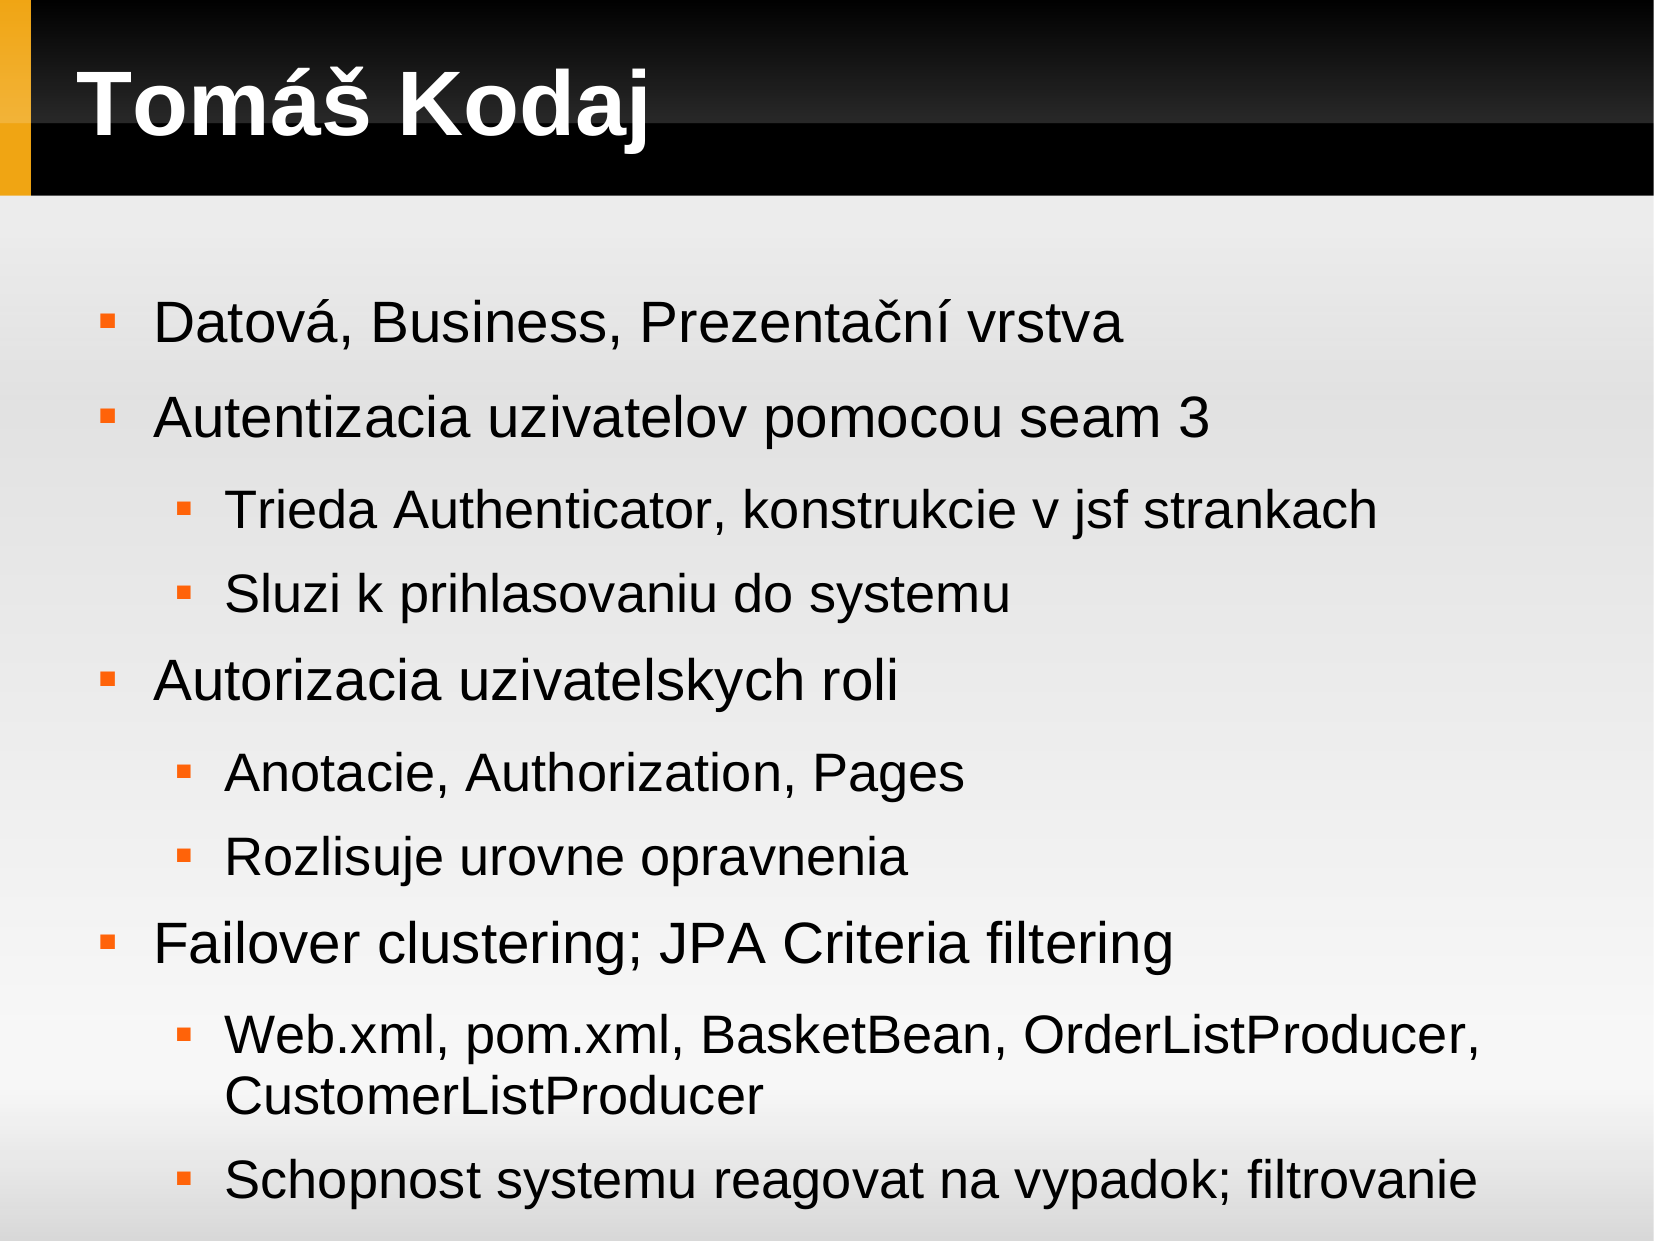

# Tomáš Kodaj
Datová, Business, Prezentační vrstva
Autentizacia uzivatelov pomocou seam 3
Trieda Authenticator, konstrukcie v jsf strankach
Sluzi k prihlasovaniu do systemu
Autorizacia uzivatelskych roli
Anotacie, Authorization, Pages
Rozlisuje urovne opravnenia
Failover clustering; JPA Criteria filtering
Web.xml, pom.xml, BasketBean, OrderListProducer, CustomerListProducer
Schopnost systemu reagovat na vypadok; filtrovanie